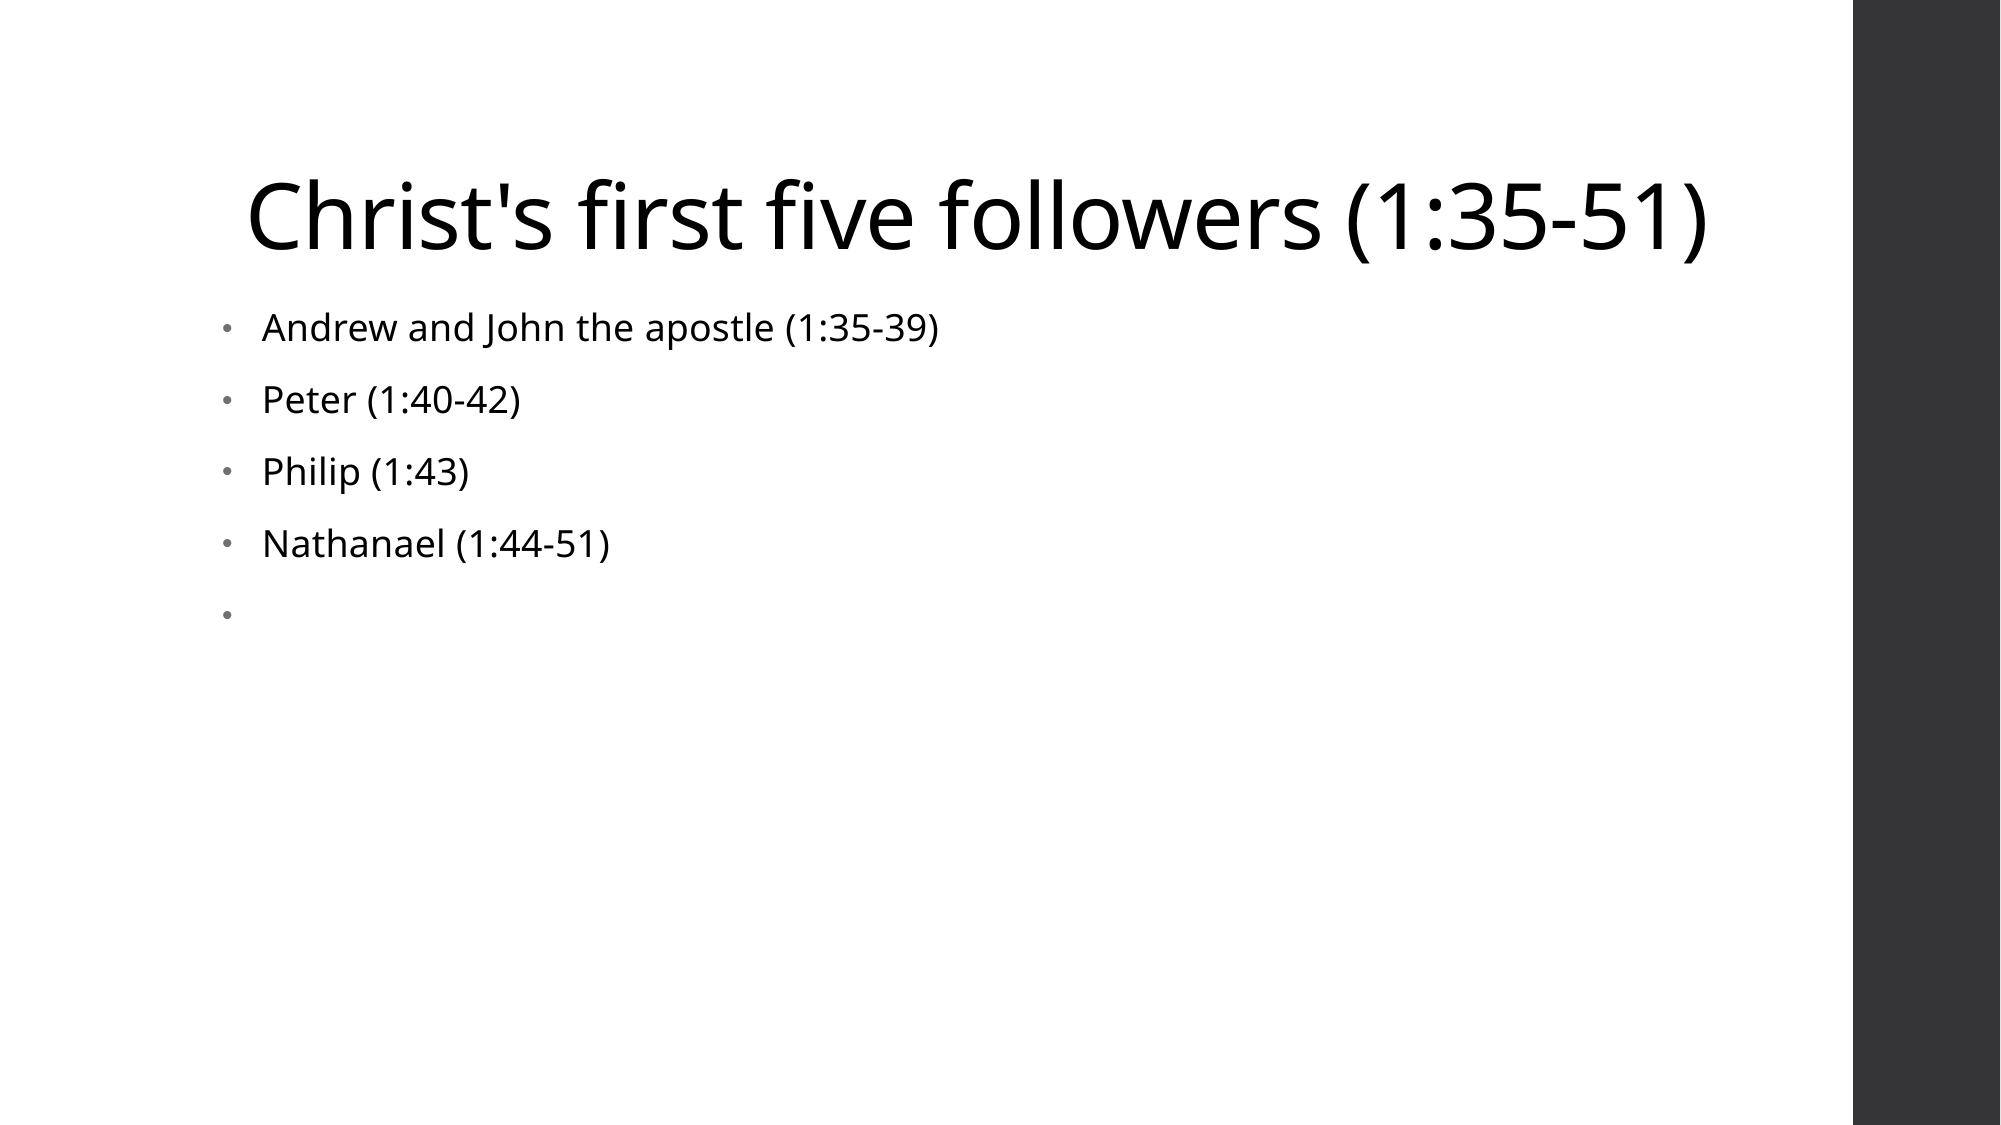

# Christ's first five followers (1:35-51)
 Andrew and John the apostle (1:35-39)
 Peter (1:40-42)
 Philip (1:43)
 Nathanael (1:44-51)